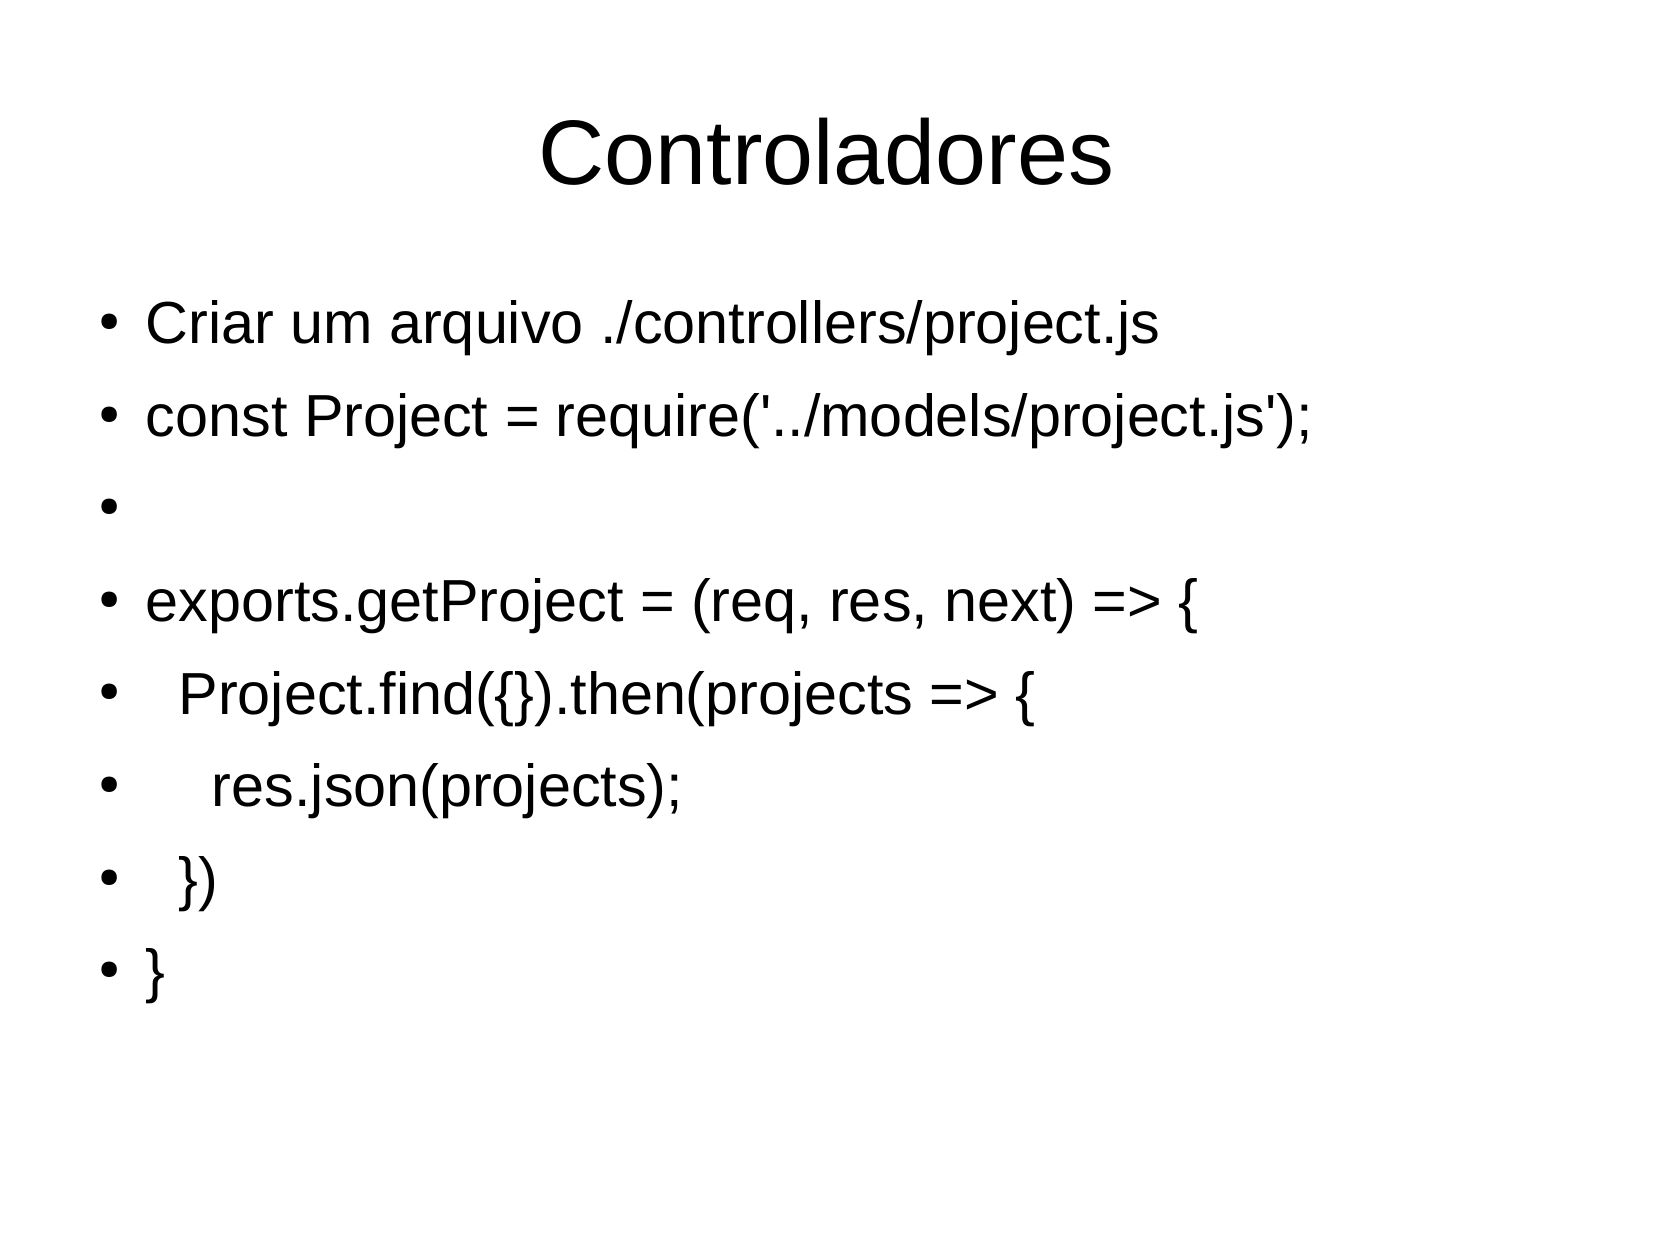

# Controladores
Criar um arquivo ./controllers/project.js
const Project = require('../models/project.js');
exports.getProject = (req, res, next) => {
 Project.find({}).then(projects => {
 res.json(projects);
 })
}